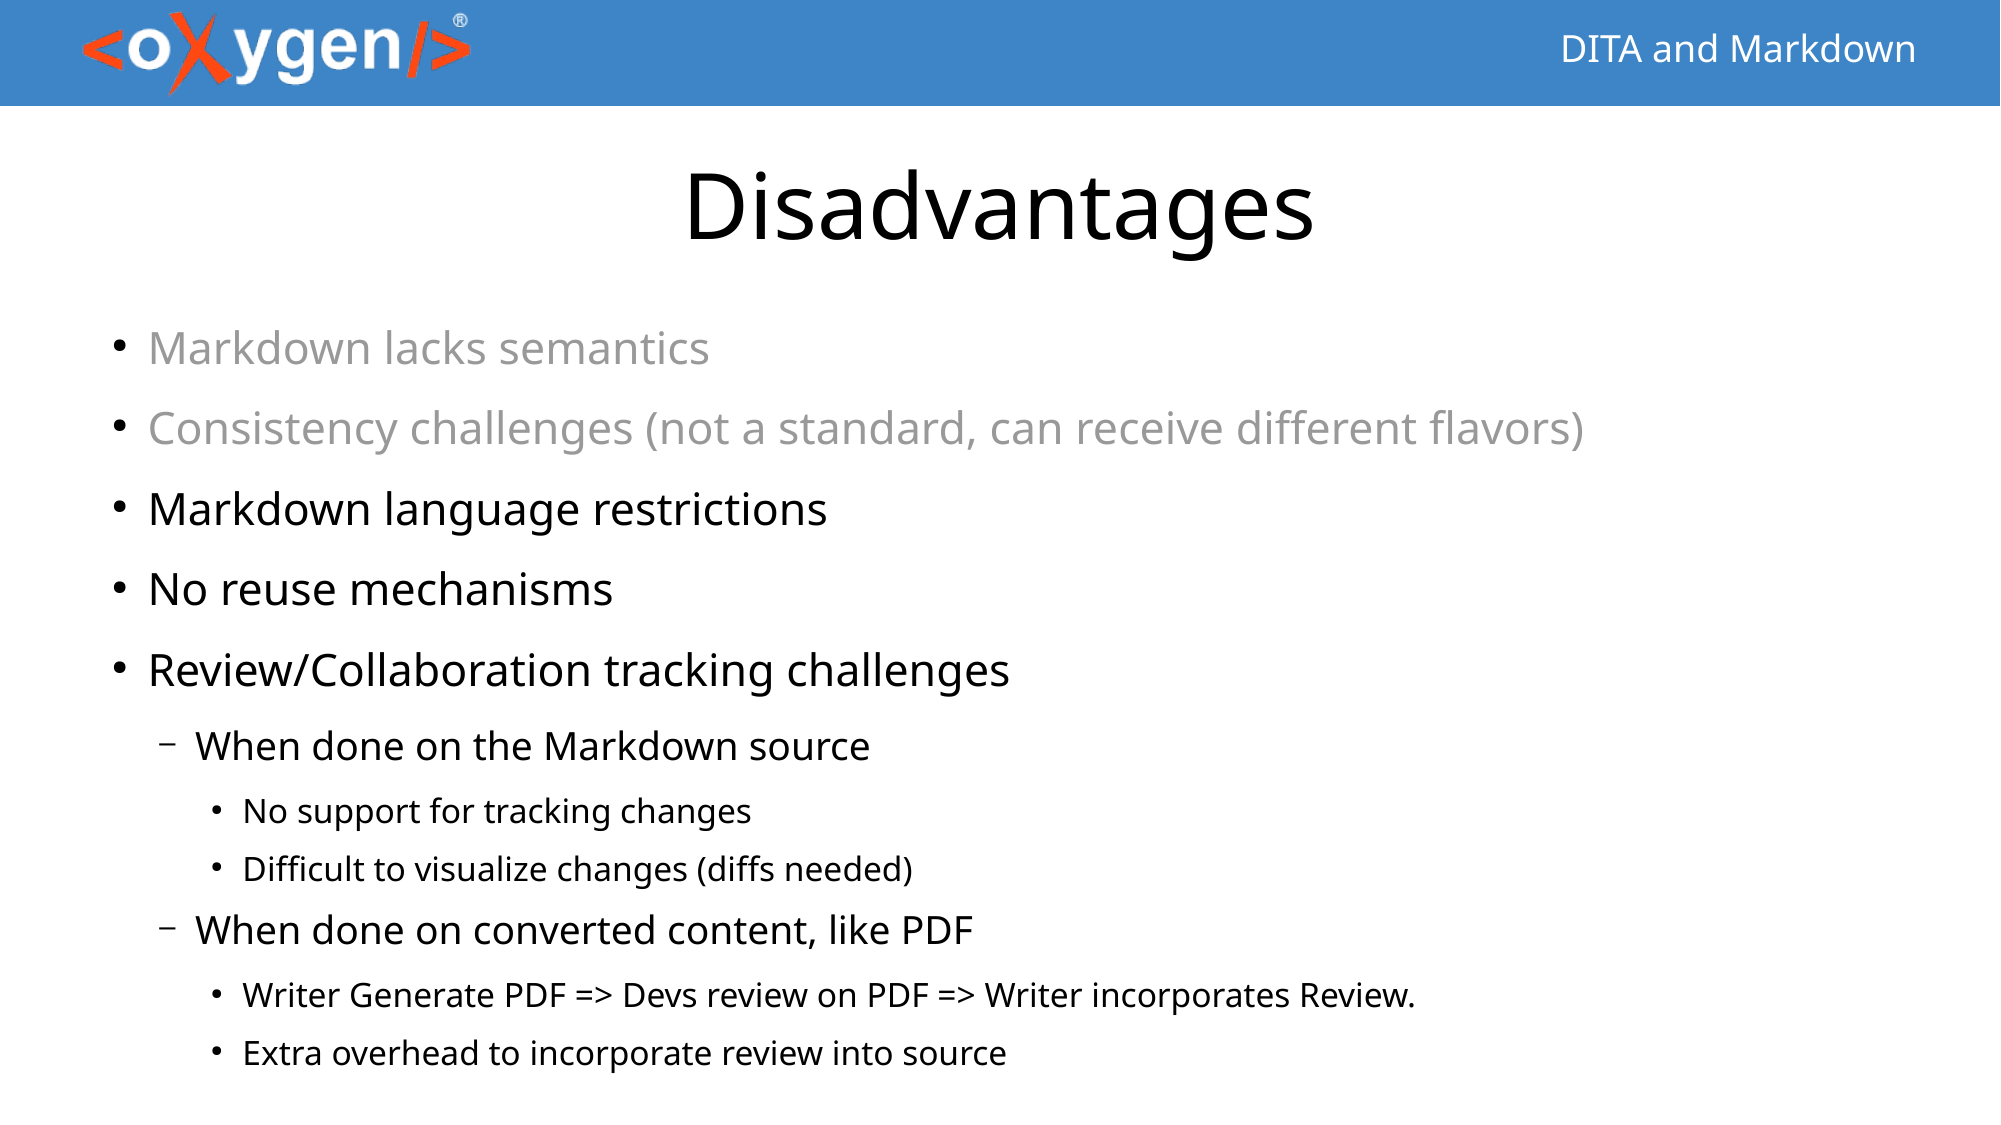

# Disadvantages
Markdown lacks semantics
Consistency challenges (not a standard, can receive different flavors)
Markdown language restrictions
No reuse mechanisms
Review/Collaboration tracking challenges
When done on the Markdown source
No support for tracking changes
Difficult to visualize changes (diffs needed)
When done on converted content, like PDF
Writer Generate PDF => Devs review on PDF => Writer incorporates Review.
Extra overhead to incorporate review into source